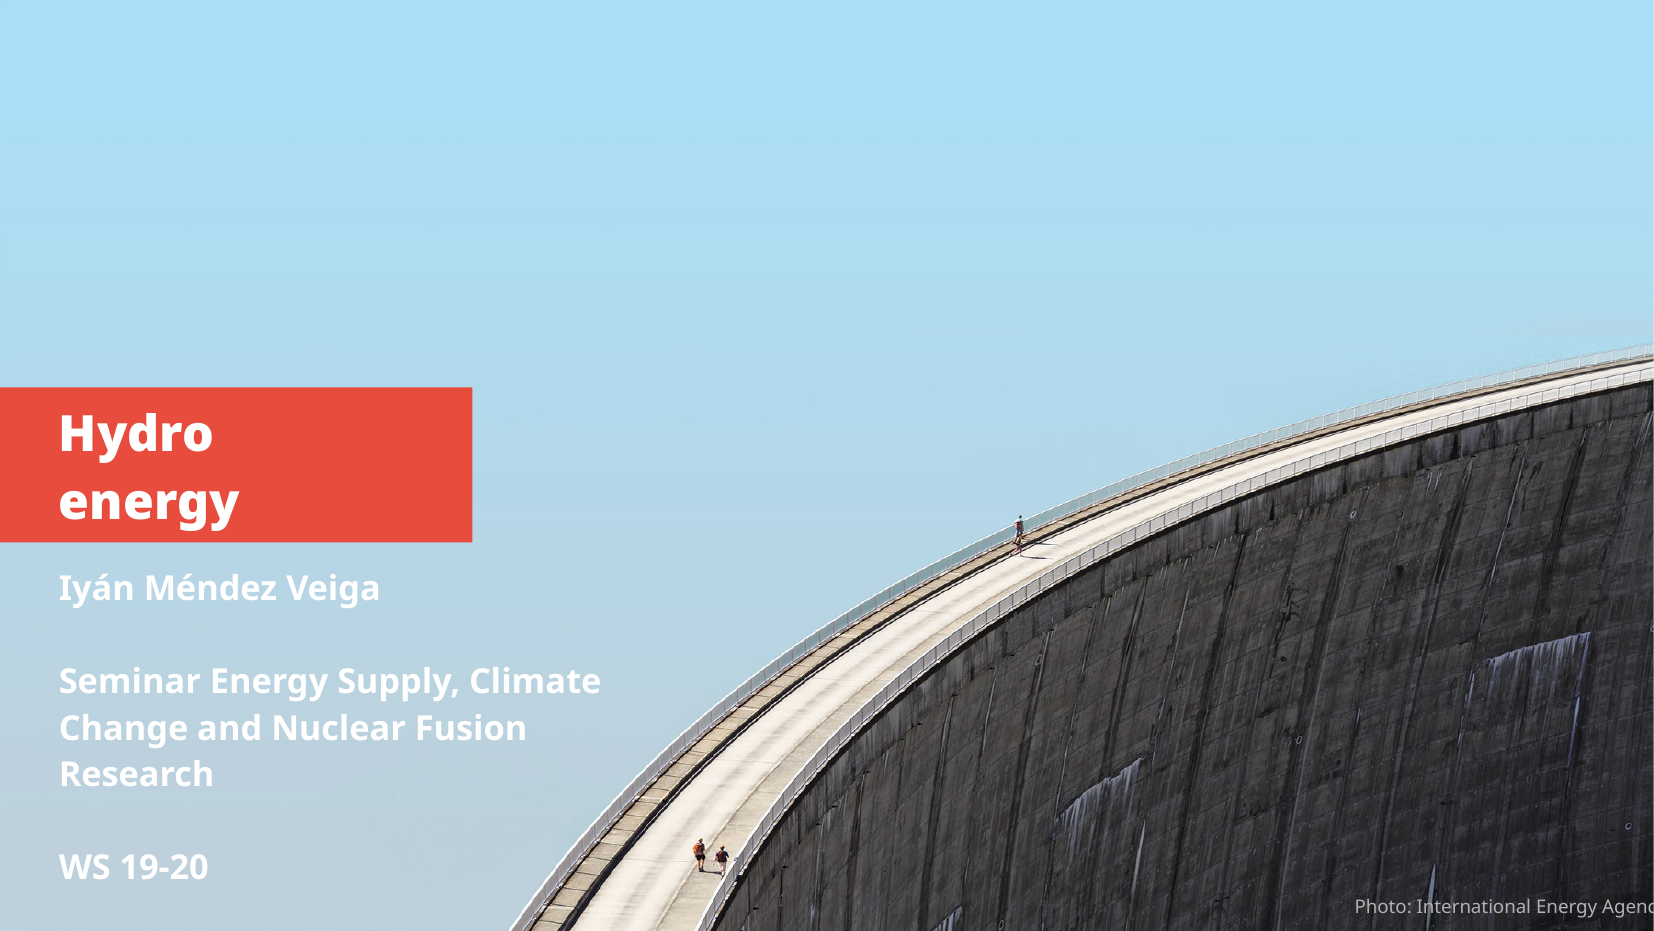

# Hydro energy
Iyán Méndez Veiga
Seminar Energy Supply, Climate Change and Nuclear Fusion Research
WS 19-20
Photo: International Energy Agency